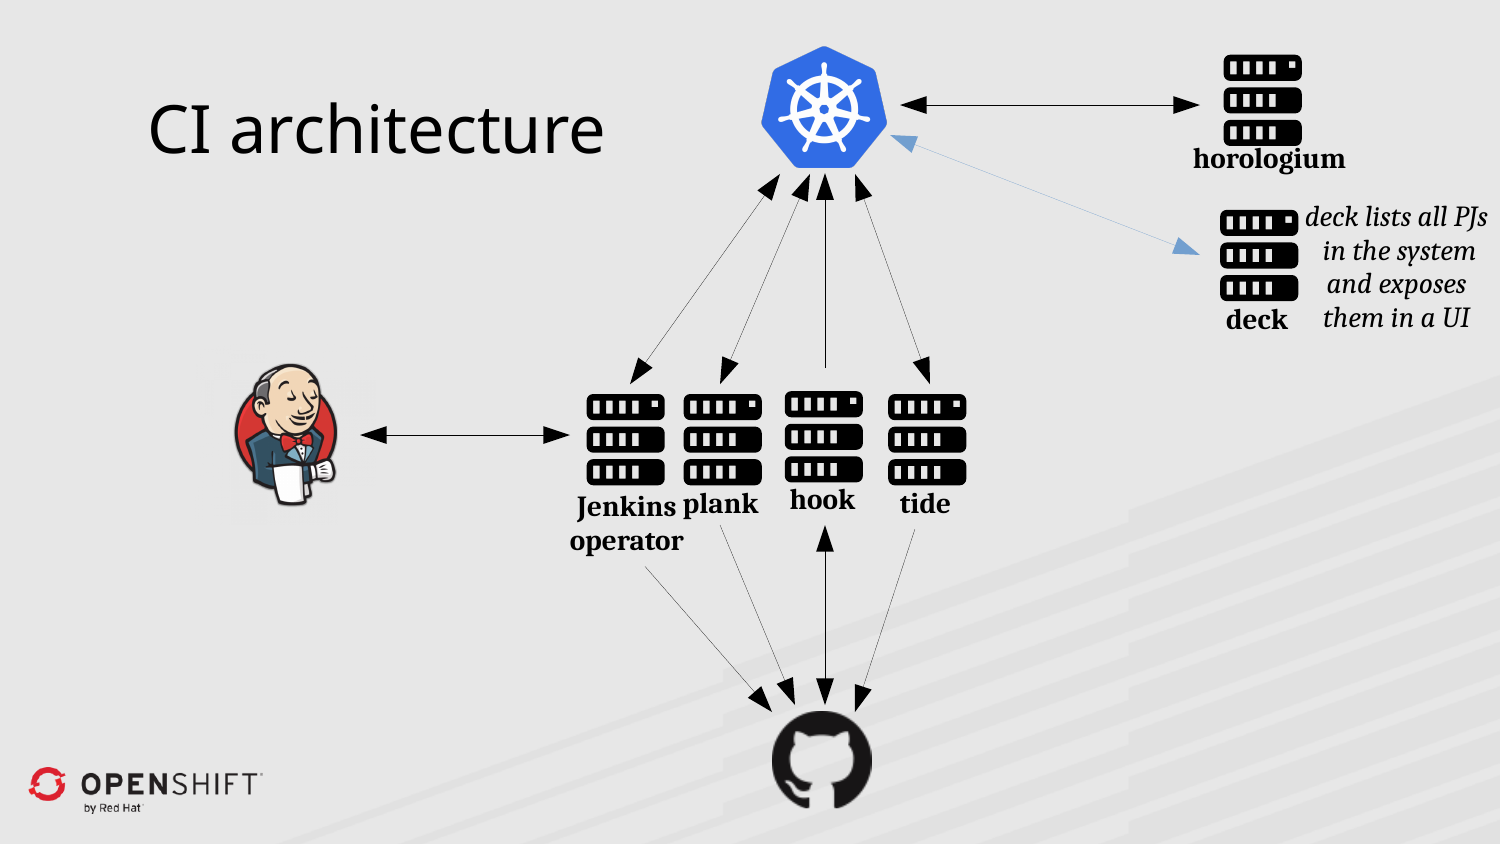

CI architecture
horologium
deck lists all PJs
 in the system
and exposes
them in a UI
#
deck
hook
plank
tide
Jenkins
operator